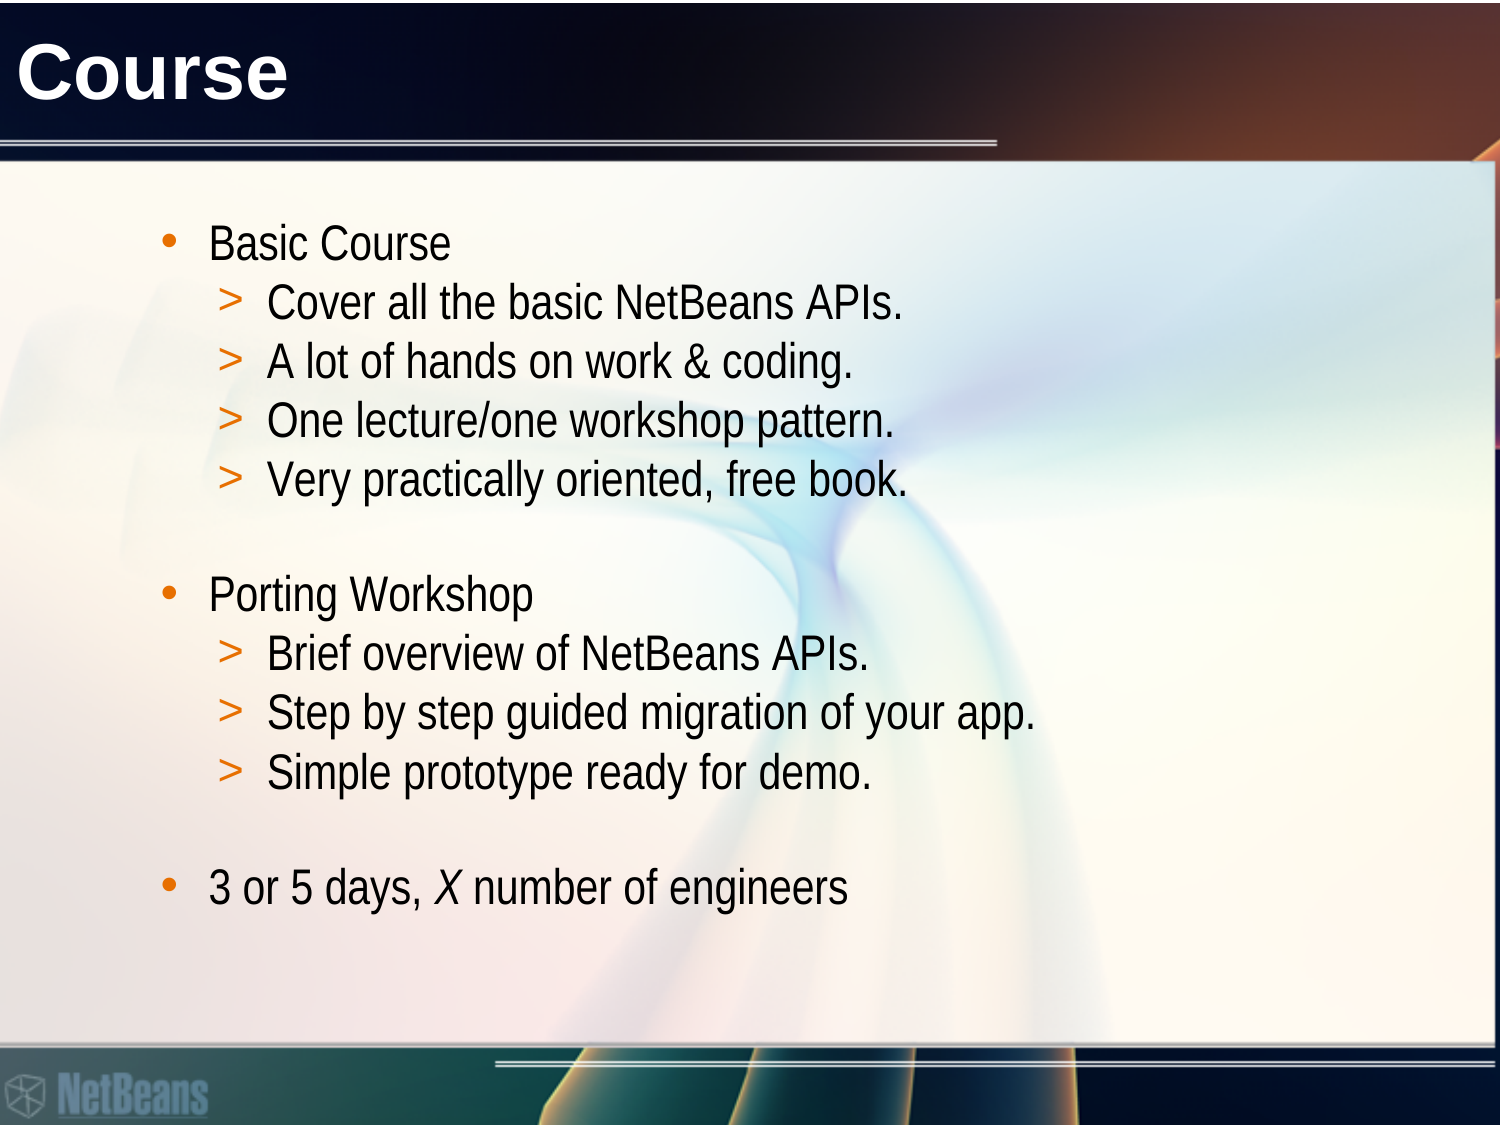

# Course
Basic Course
Cover all the basic NetBeans APIs.
A lot of hands on work & coding.
One lecture/one workshop pattern.
Very practically oriented, free book.
Porting Workshop
Brief overview of NetBeans APIs.
Step by step guided migration of your app.
Simple prototype ready for demo.
3 or 5 days, X number of engineers